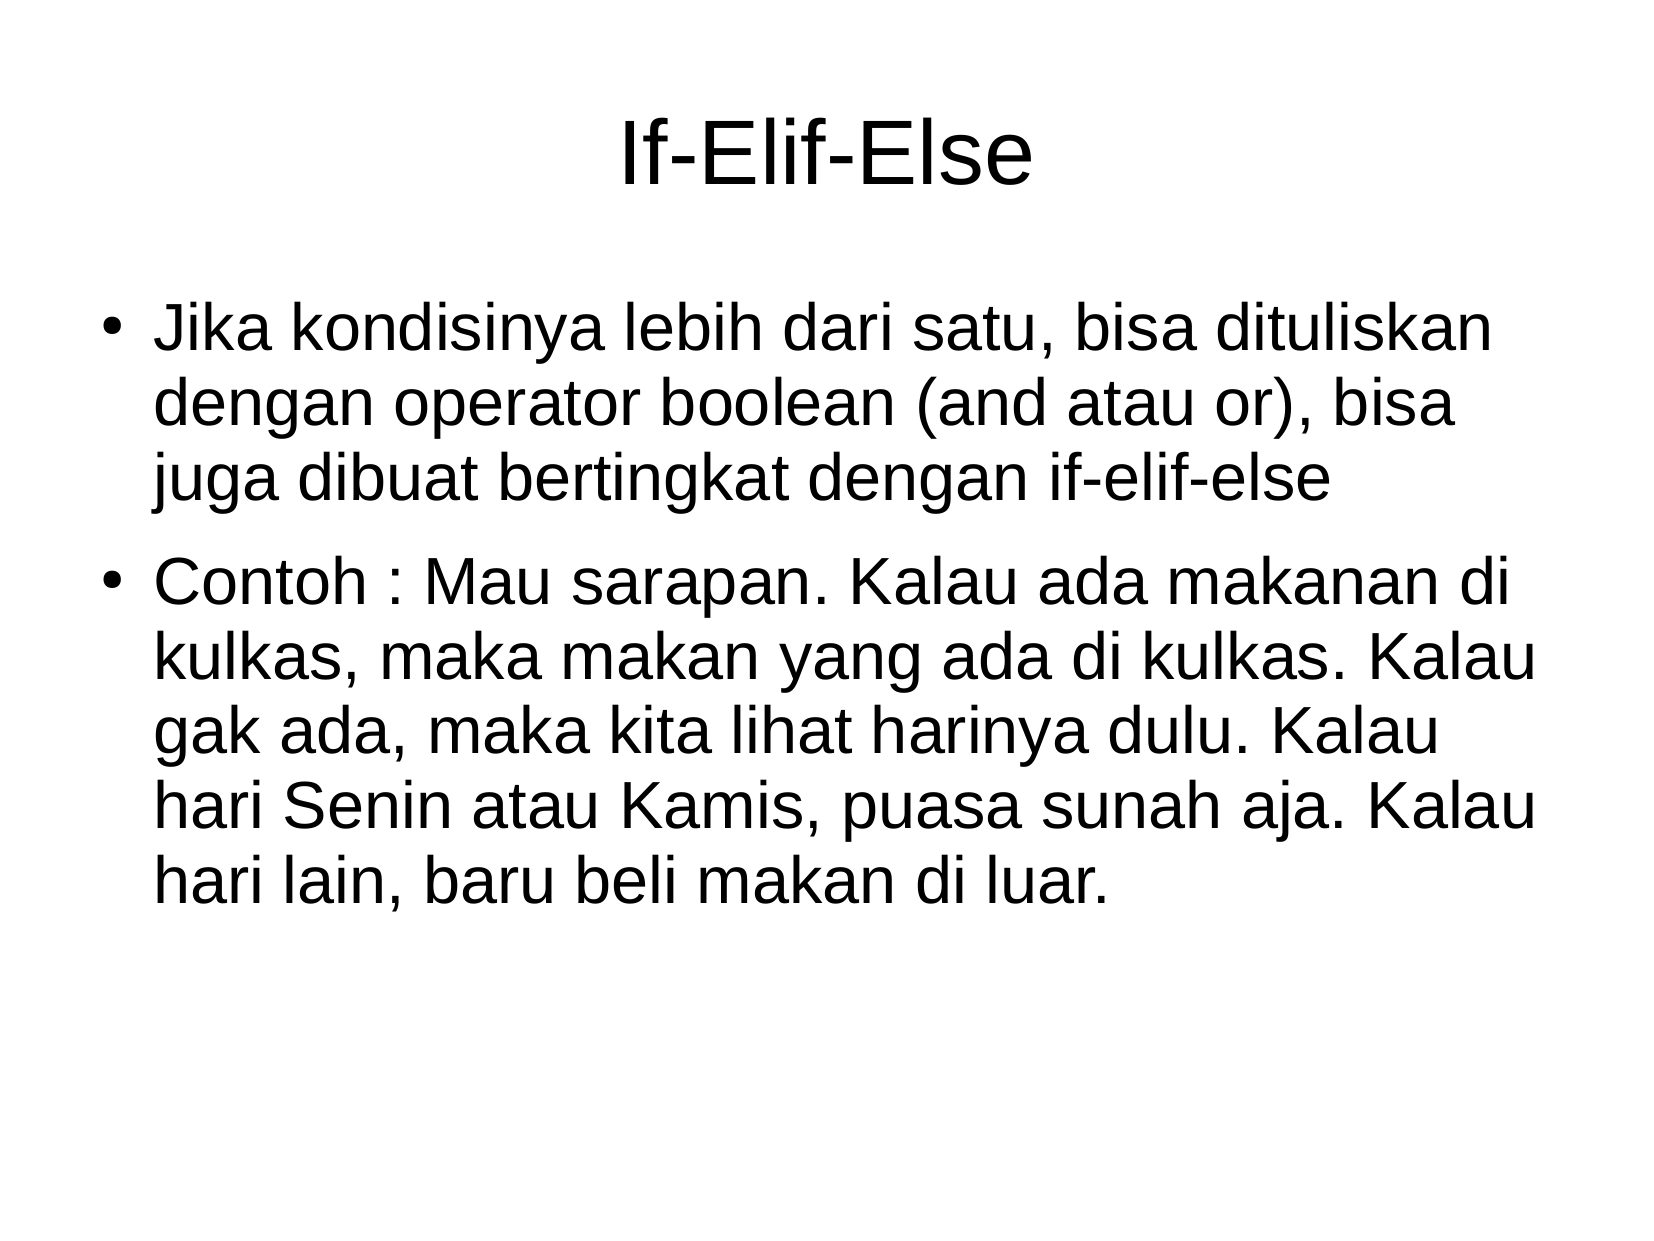

# If-Elif-Else
Jika kondisinya lebih dari satu, bisa dituliskan dengan operator boolean (and atau or), bisa juga dibuat bertingkat dengan if-elif-else
Contoh : Mau sarapan. Kalau ada makanan di kulkas, maka makan yang ada di kulkas. Kalau gak ada, maka kita lihat harinya dulu. Kalau hari Senin atau Kamis, puasa sunah aja. Kalau hari lain, baru beli makan di luar.